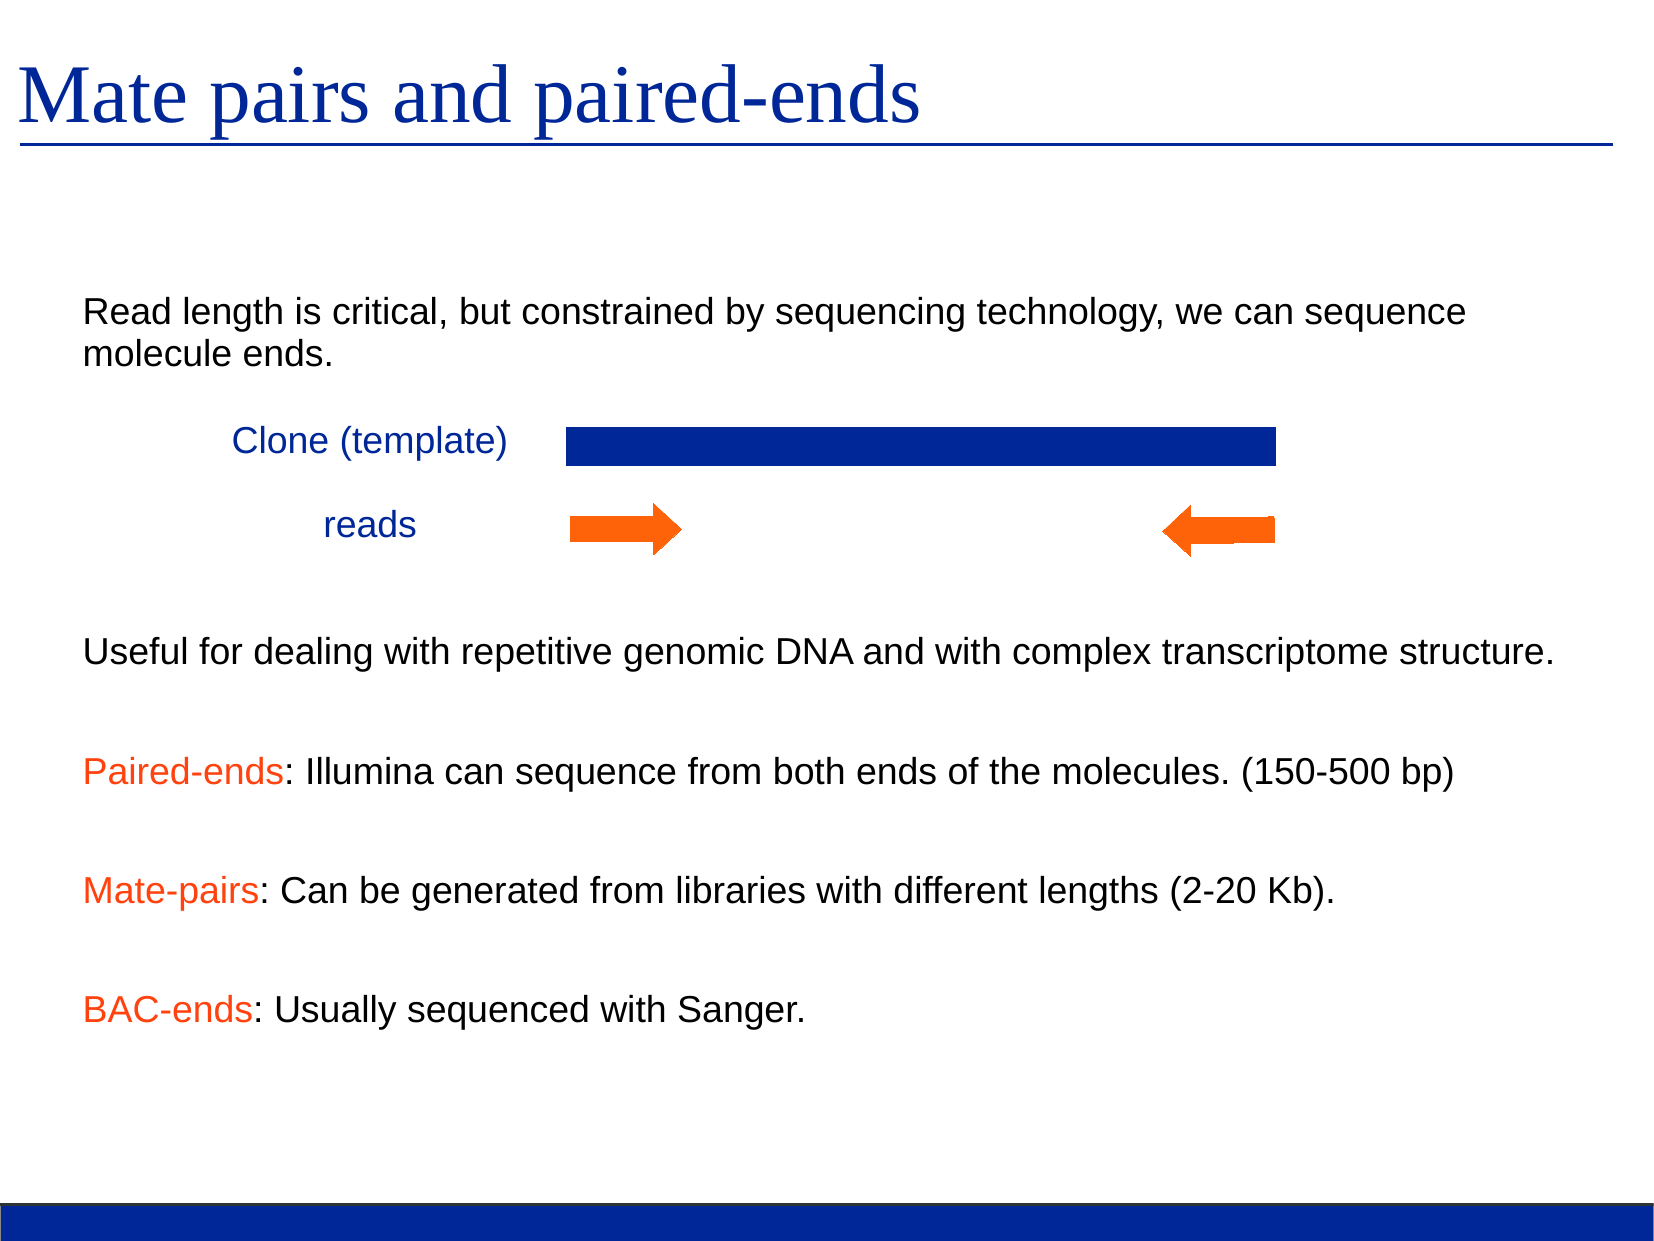

# Mate pairs and paired-ends
Read length is critical, but constrained by sequencing technology, we can sequence molecule ends.
Useful for dealing with repetitive genomic DNA and with complex transcriptome structure.
Paired-ends: Illumina can sequence from both ends of the molecules. (150-500 bp)
Mate-pairs: Can be generated from libraries with different lengths (2-20 Kb).
BAC-ends: Usually sequenced with Sanger.
Clone (template)
reads